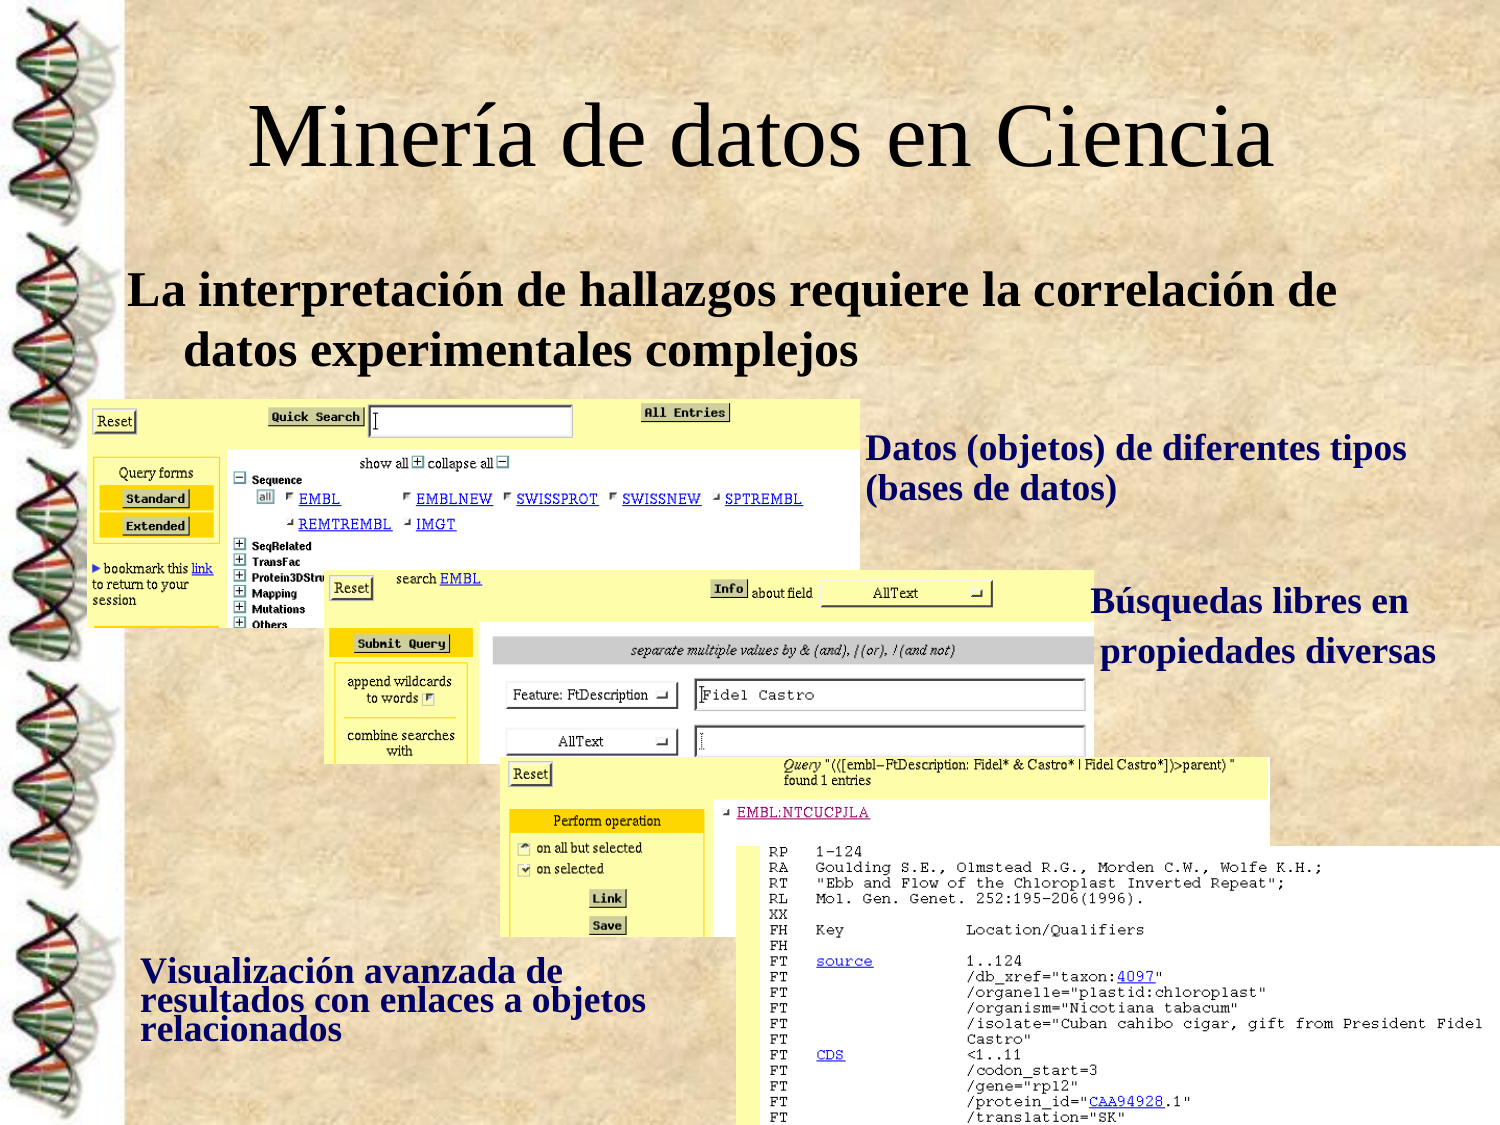

# Minería de datos en Ciencia
La interpretación de hallazgos requiere la correlación de datos experimentales complejos
Datos (objetos) de diferentes tipos (bases de datos)
Búsquedas libres en
 propiedades diversas
Visualización avanzada de resultados con enlaces a objetos relacionados